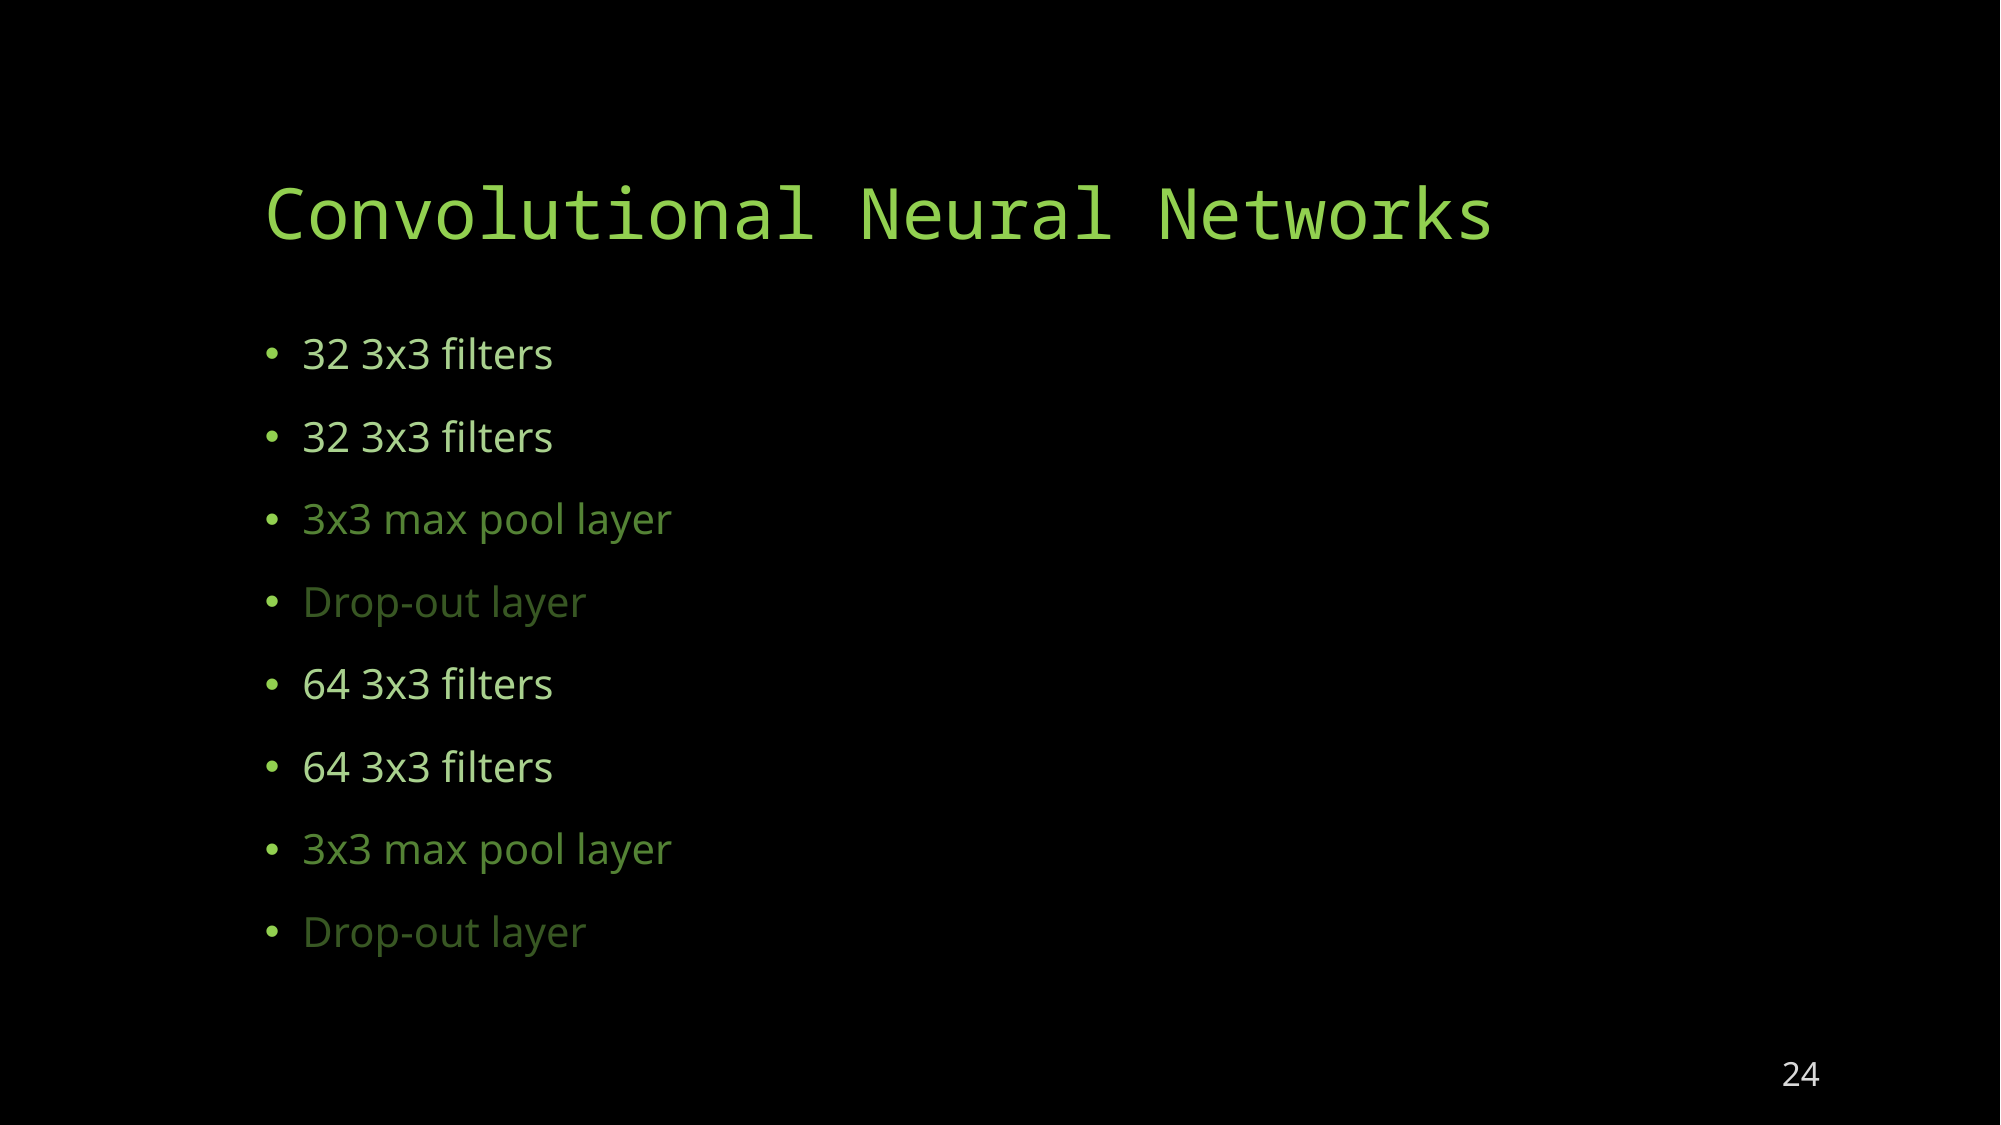

# Convolutional Neural Networks
32 3x3 filters
32 3x3 filters
3x3 max pool layer
Drop-out layer
64 3x3 filters
64 3x3 filters
3x3 max pool layer
Drop-out layer